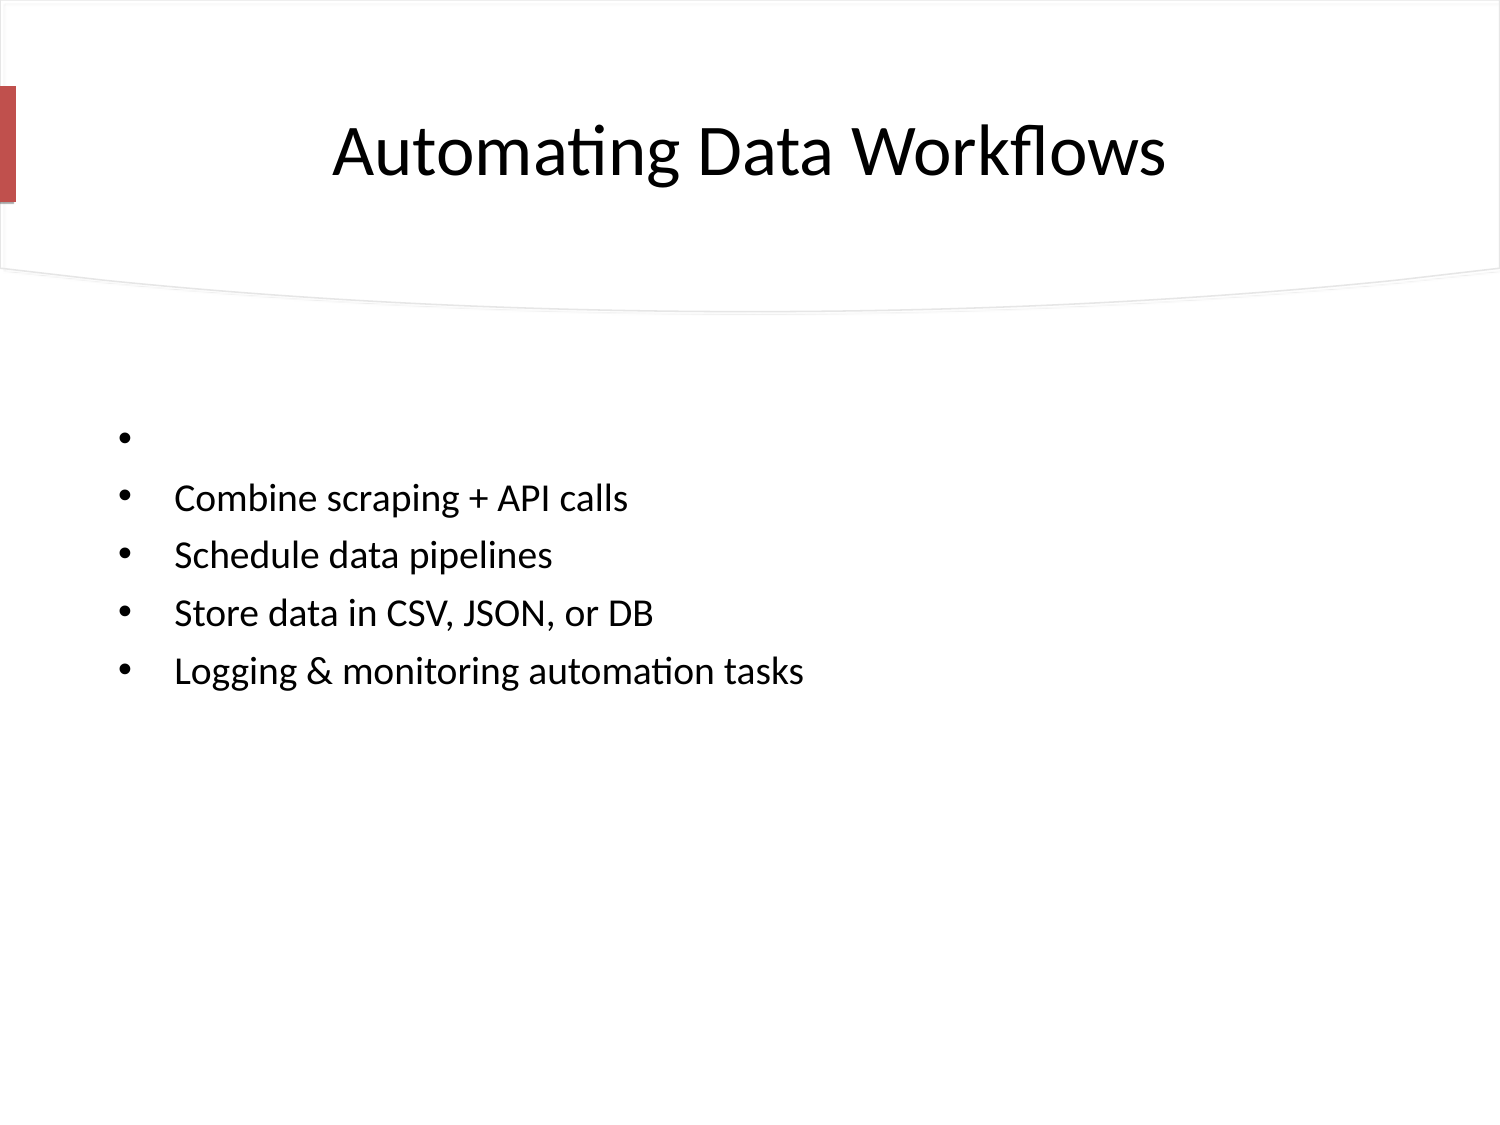

# Automating Data Workflows
Combine scraping + API calls
Schedule data pipelines
Store data in CSV, JSON, or DB
Logging & monitoring automation tasks